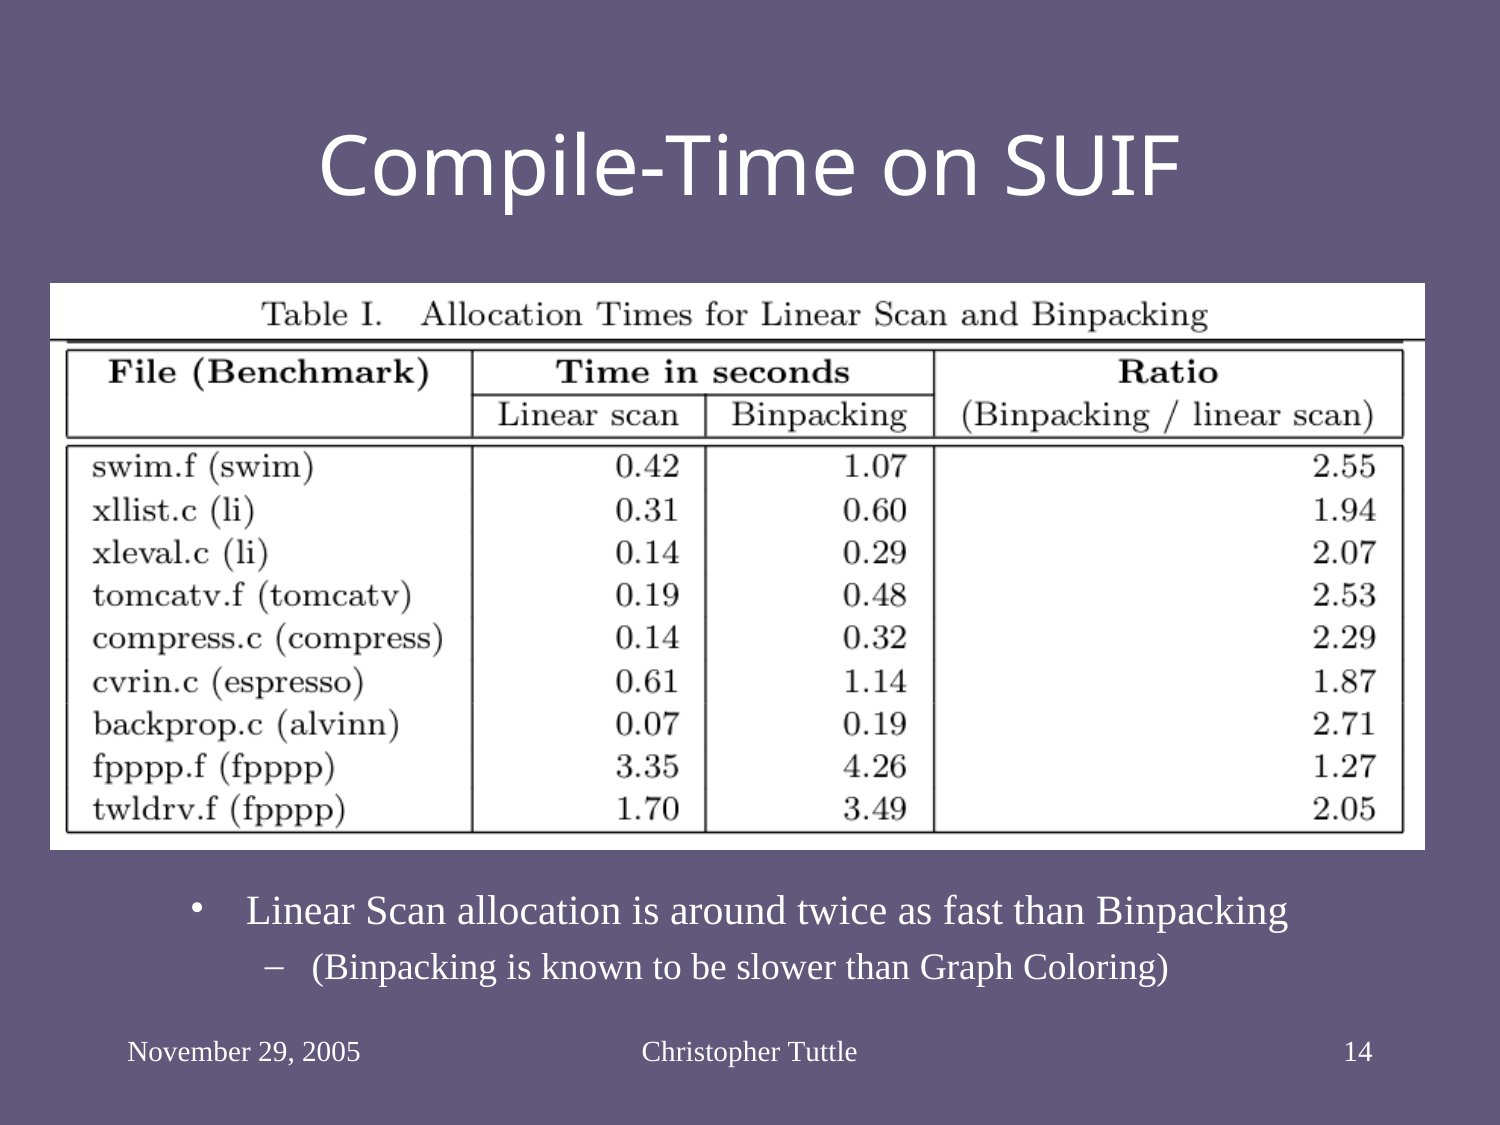

# Compile-Time on SUIF
Linear Scan allocation is around twice as fast than Binpacking
(Binpacking is known to be slower than Graph Coloring)
November 29, 2005
Christopher Tuttle
14